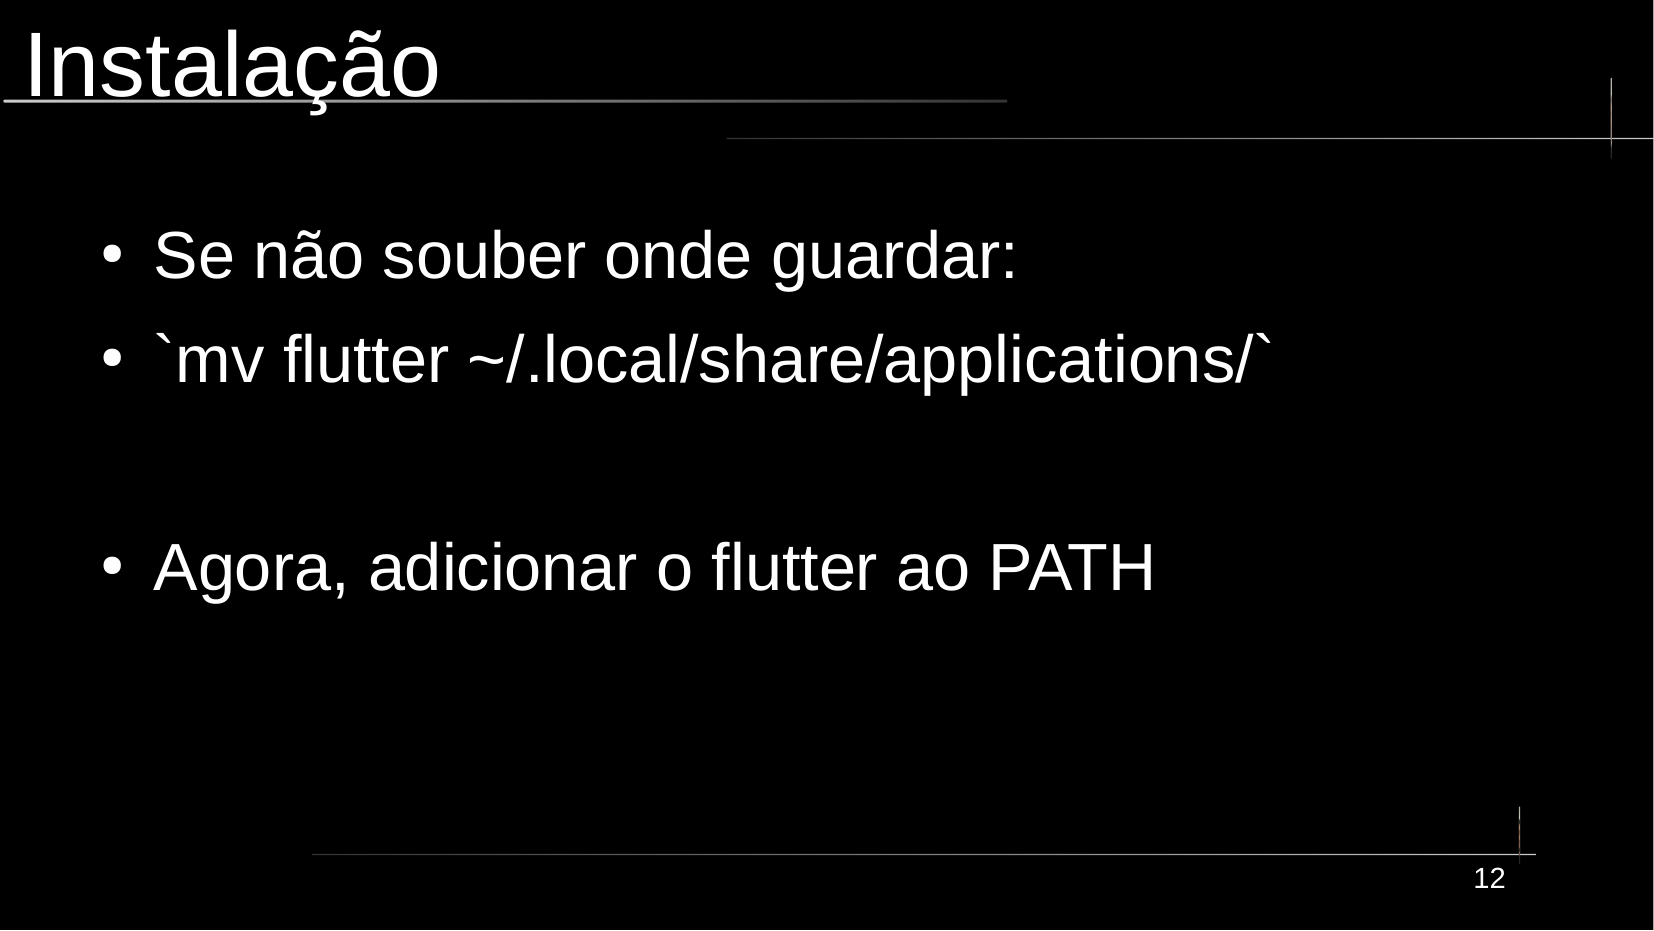

# Instalação
Se não souber onde guardar:
`mv flutter ~/.local/share/applications/`
Agora, adicionar o flutter ao PATH
12